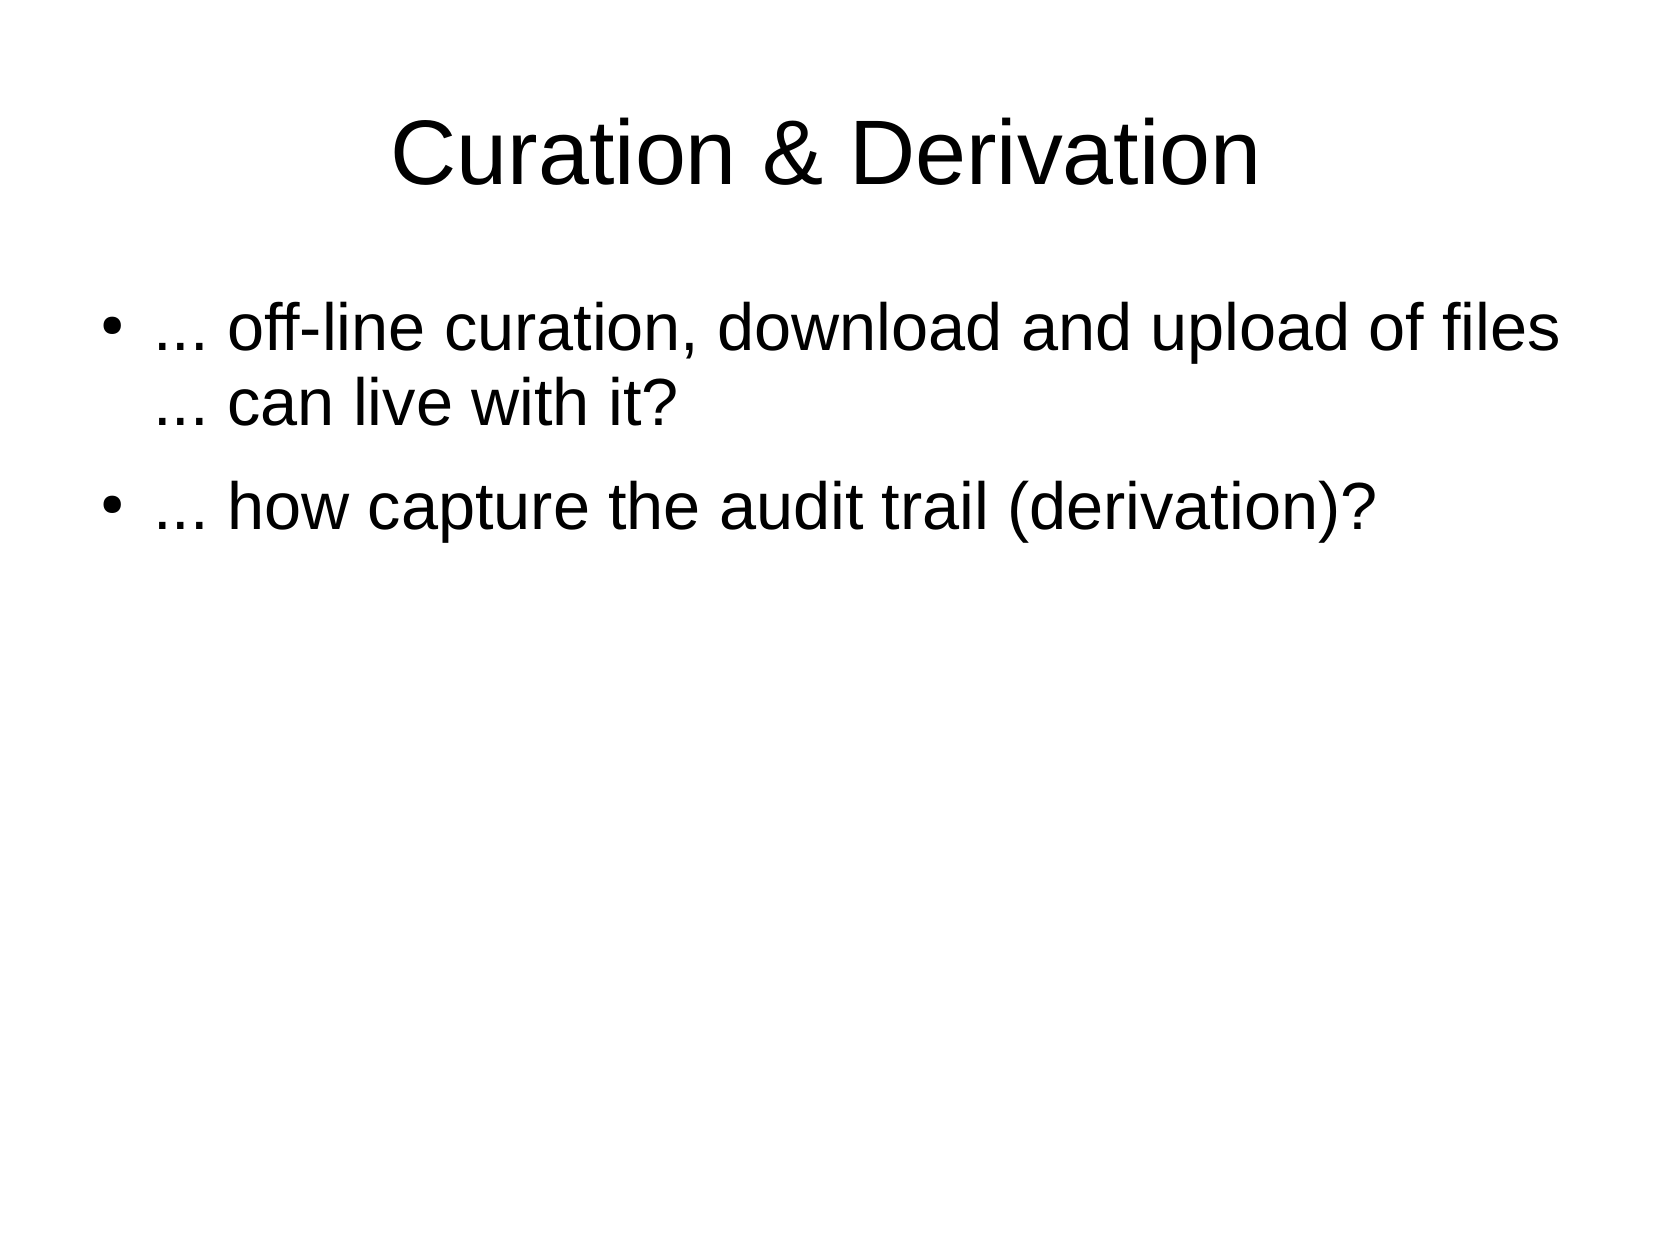

# Curation & Derivation
... off-line curation, download and upload of files ... can live with it?
... how capture the audit trail (derivation)?